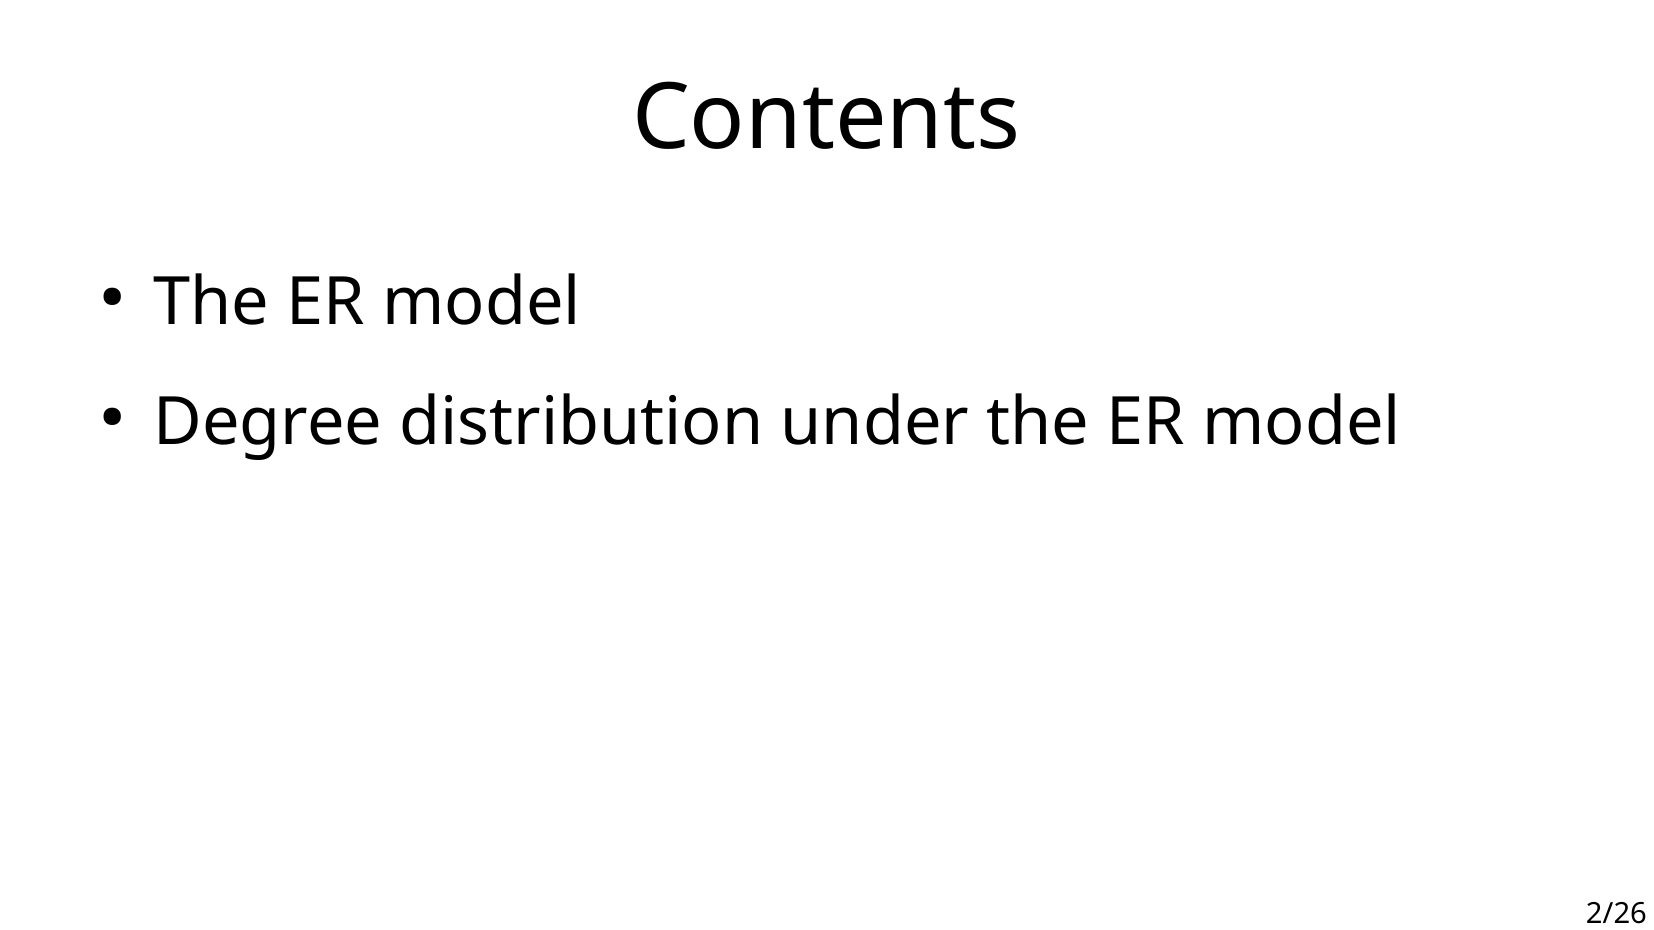

# Contents
The ER model
Degree distribution under the ER model
2